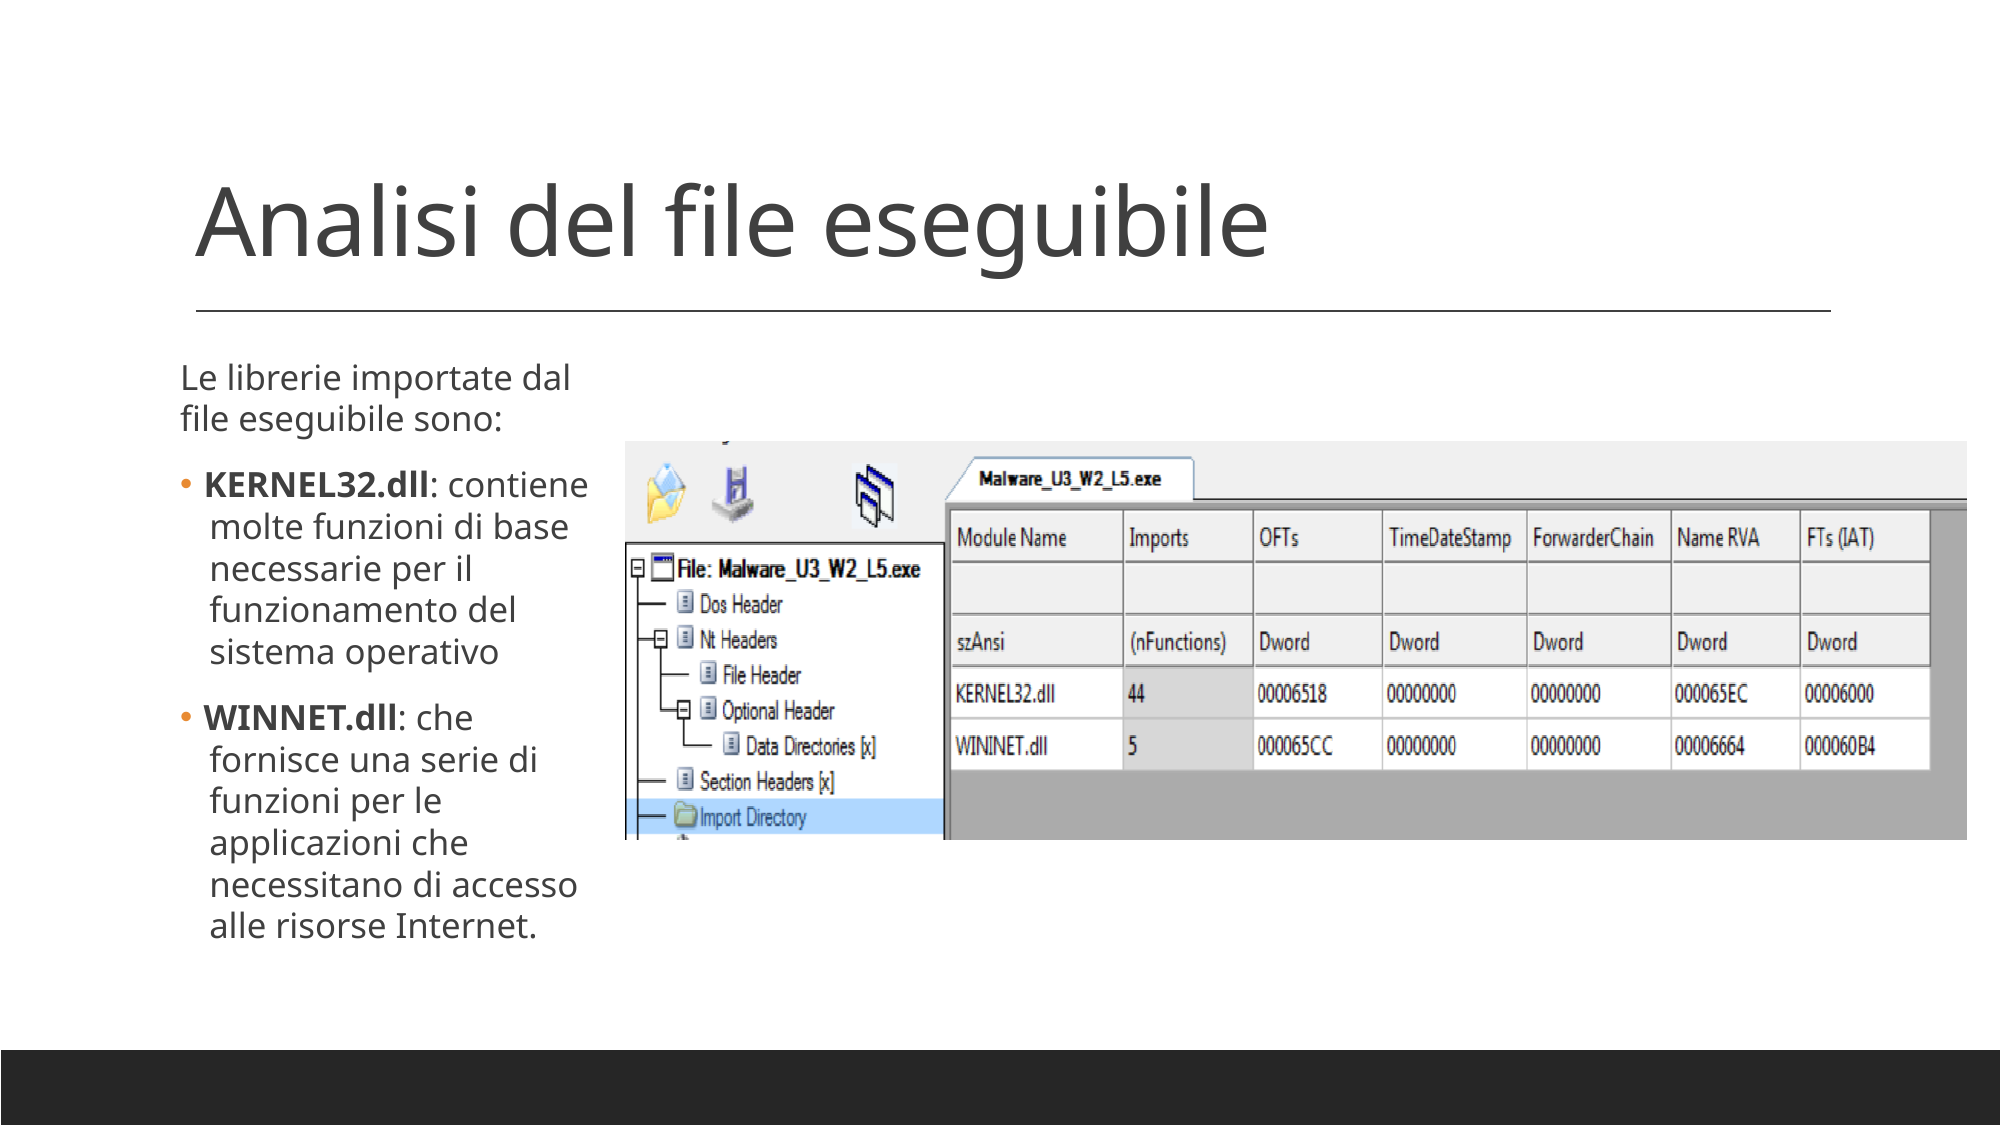

# Analisi del file eseguibile
Le librerie importate dal file eseguibile sono:
 KERNEL32.dll: contiene molte funzioni di base necessarie per il funzionamento del sistema operativo
 WINNET.dll: che fornisce una serie di funzioni per le applicazioni che necessitano di accesso alle risorse Internet.